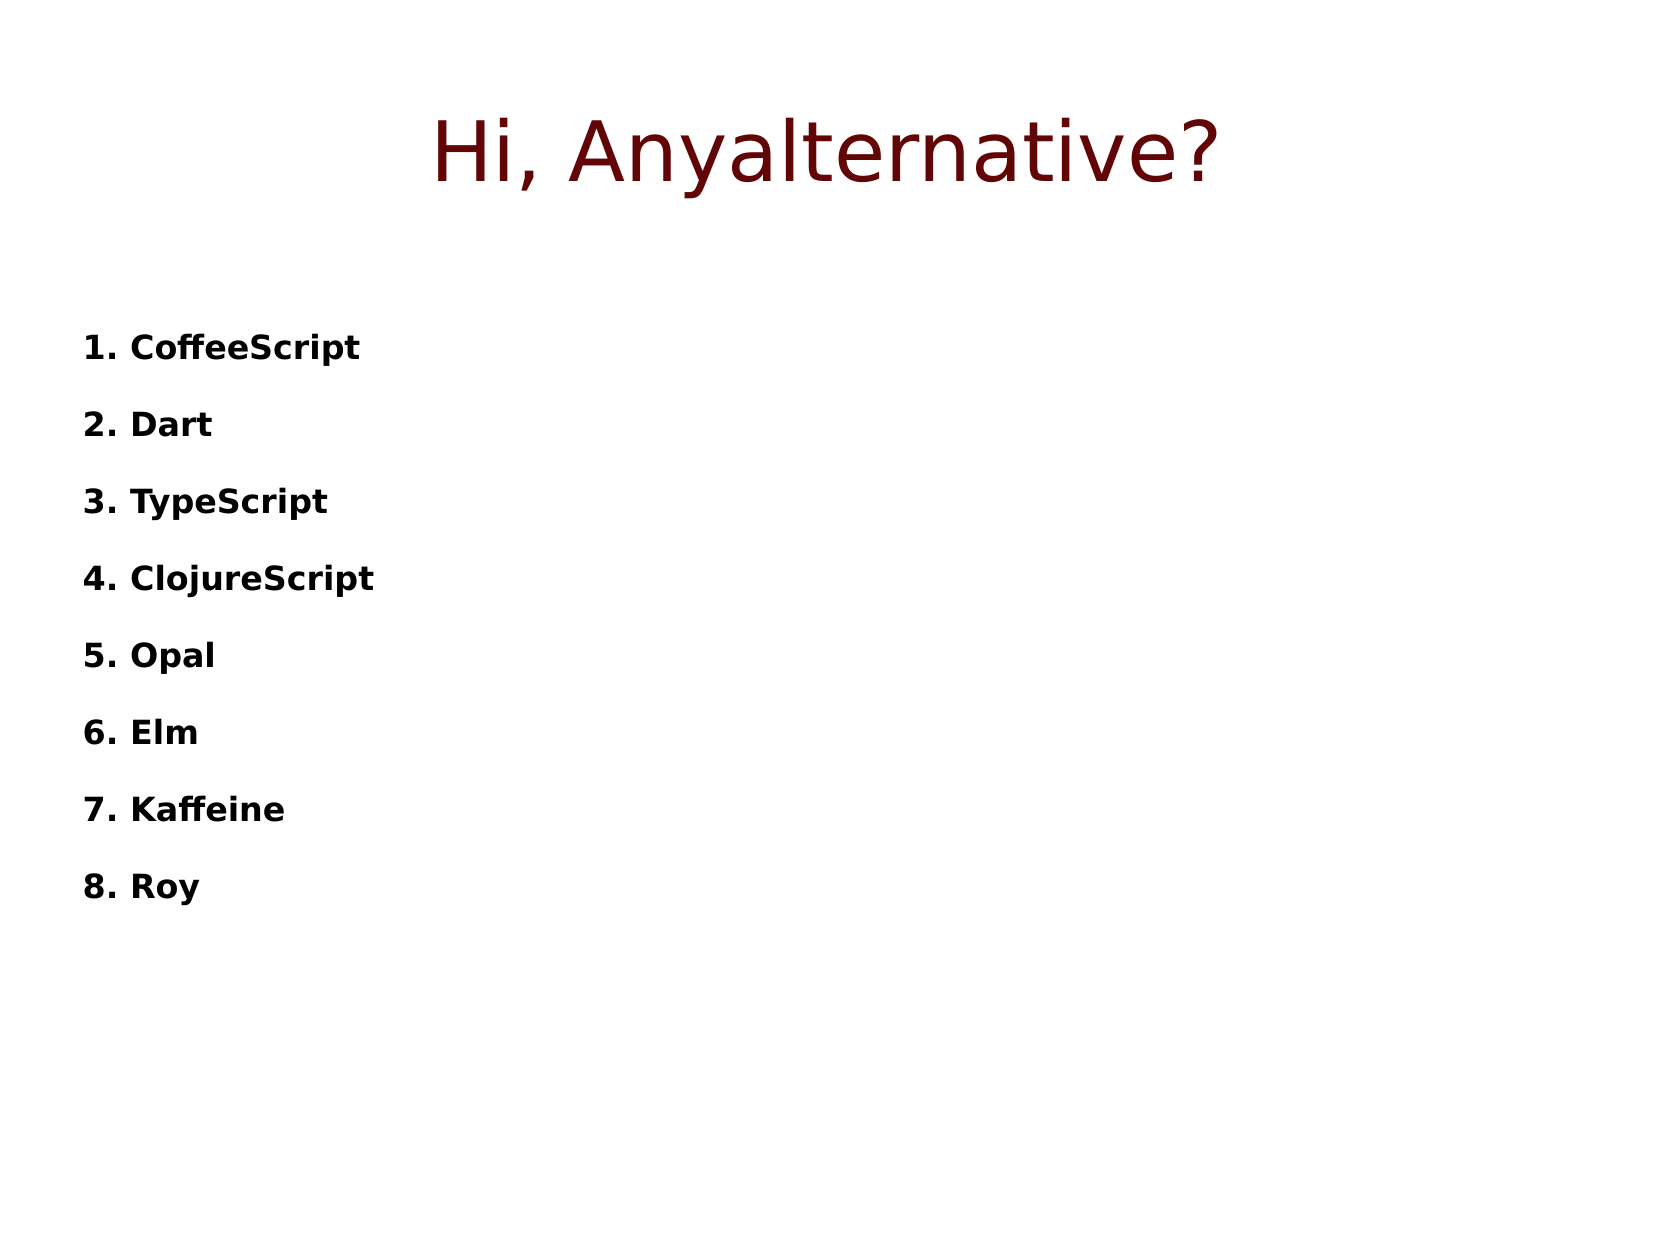

# Hi, Anyalternative?
1. CoffeeScript
2. Dart
3. TypeScript
4. ClojureScript
5. Opal
6. Elm
7. Kaffeine
8. Roy